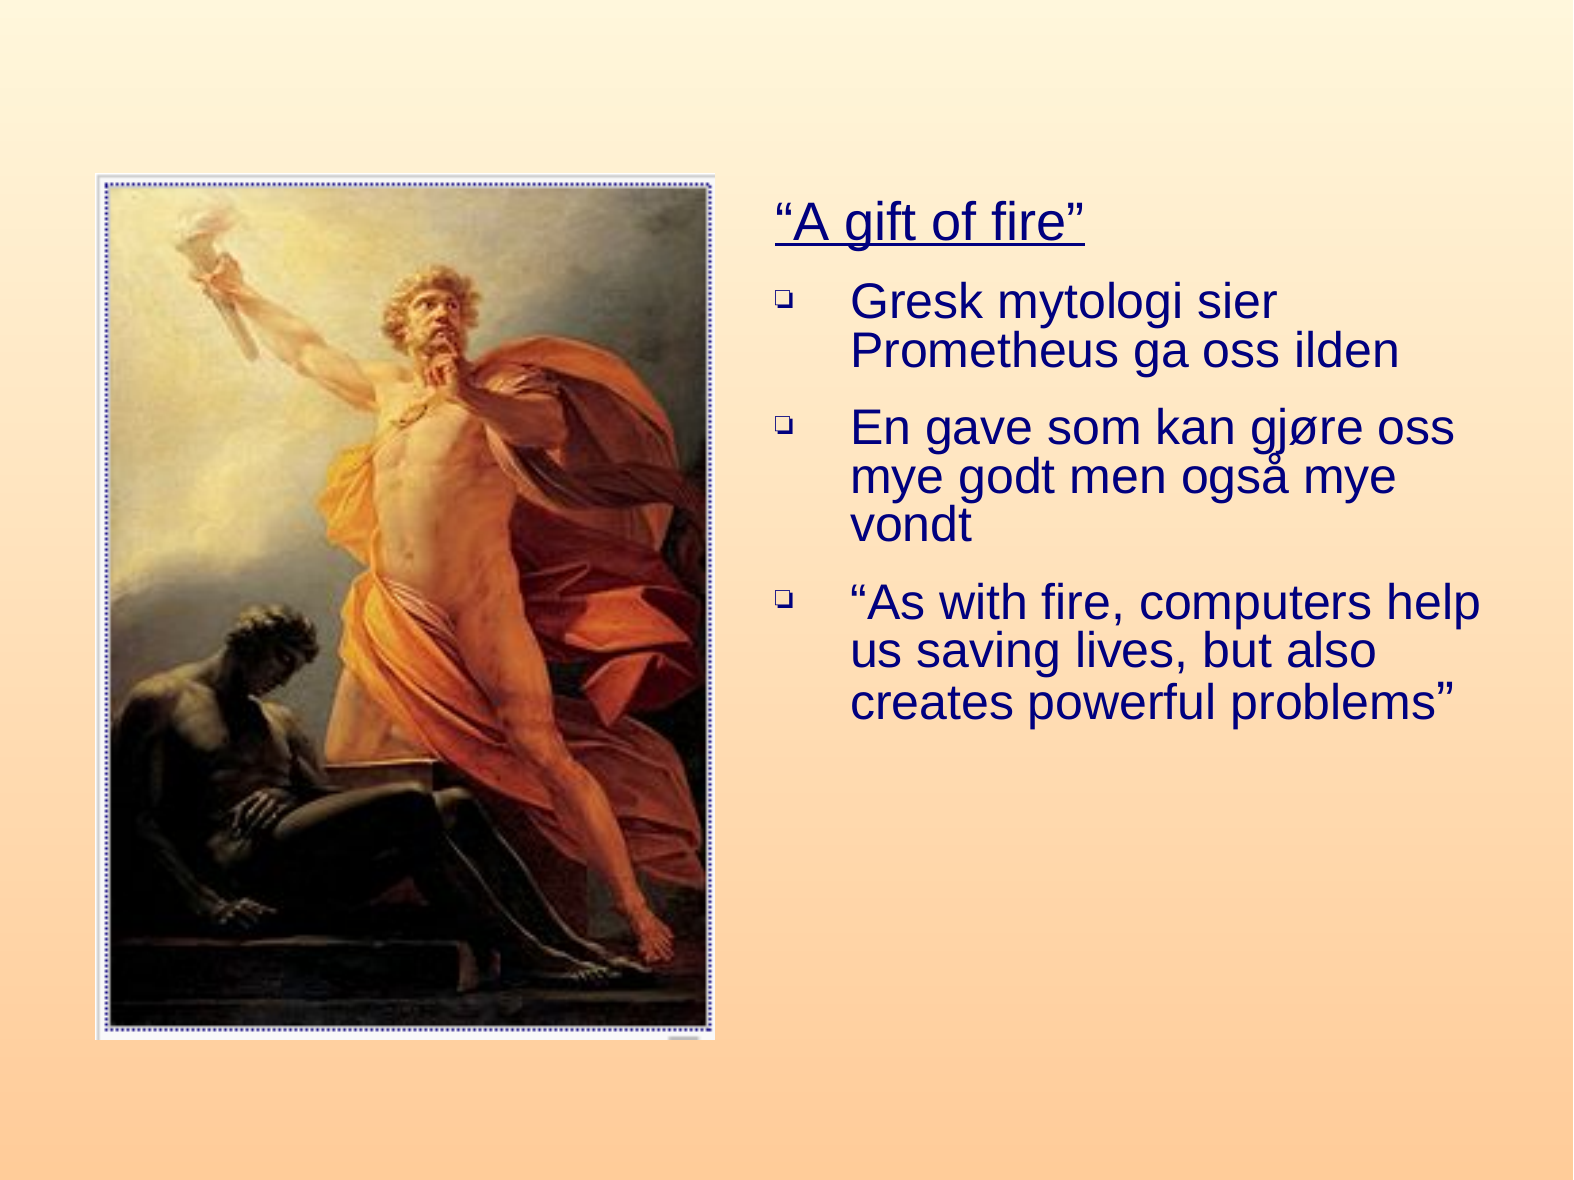

# “A gift of fire”
Gresk mytologi sier Prometheus ga oss ilden
En gave som kan gjøre oss mye godt men også mye vondt
“As with fire, computers help us saving lives, but also creates powerful problems”